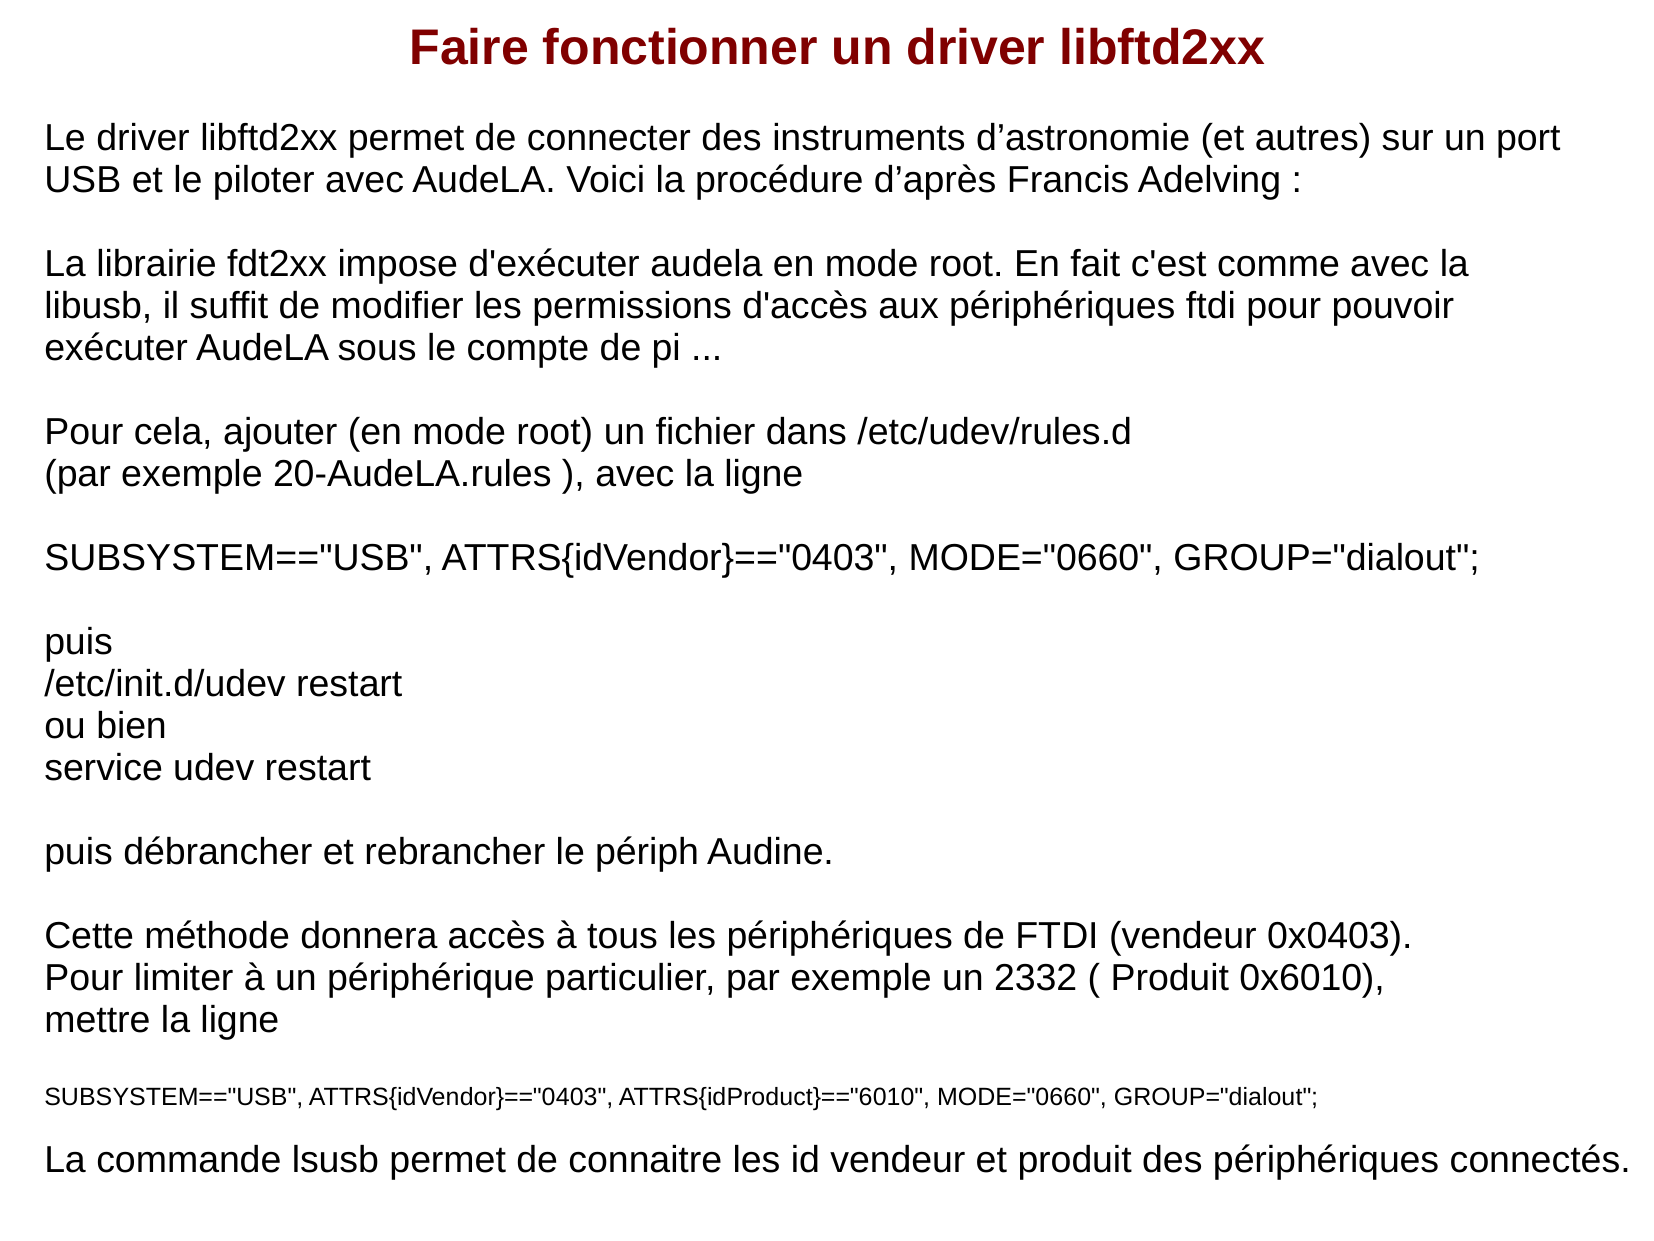

Faire fonctionner un driver libftd2xx
Le driver libftd2xx permet de connecter des instruments d’astronomie (et autres) sur un port
USB et le piloter avec AudeLA. Voici la procédure d’après Francis Adelving :
La librairie fdt2xx impose d'exécuter audela en mode root. En fait c'est comme avec la
libusb, il suffit de modifier les permissions d'accès aux périphériques ftdi pour pouvoir
exécuter AudeLA sous le compte de pi ...
Pour cela, ajouter (en mode root) un fichier dans /etc/udev/rules.d
(par exemple 20-AudeLA.rules ), avec la ligne
SUBSYSTEM=="USB", ATTRS{idVendor}=="0403", MODE="0660", GROUP="dialout";
puis
/etc/init.d/udev restart
ou bien
service udev restart
puis débrancher et rebrancher le périph Audine.
Cette méthode donnera accès à tous les périphériques de FTDI (vendeur 0x0403).
Pour limiter à un périphérique particulier, par exemple un 2332 ( Produit 0x6010),
mettre la ligne
SUBSYSTEM=="USB", ATTRS{idVendor}=="0403", ATTRS{idProduct}=="6010", MODE="0660", GROUP="dialout";
La commande lsusb permet de connaitre les id vendeur et produit des périphériques connectés.